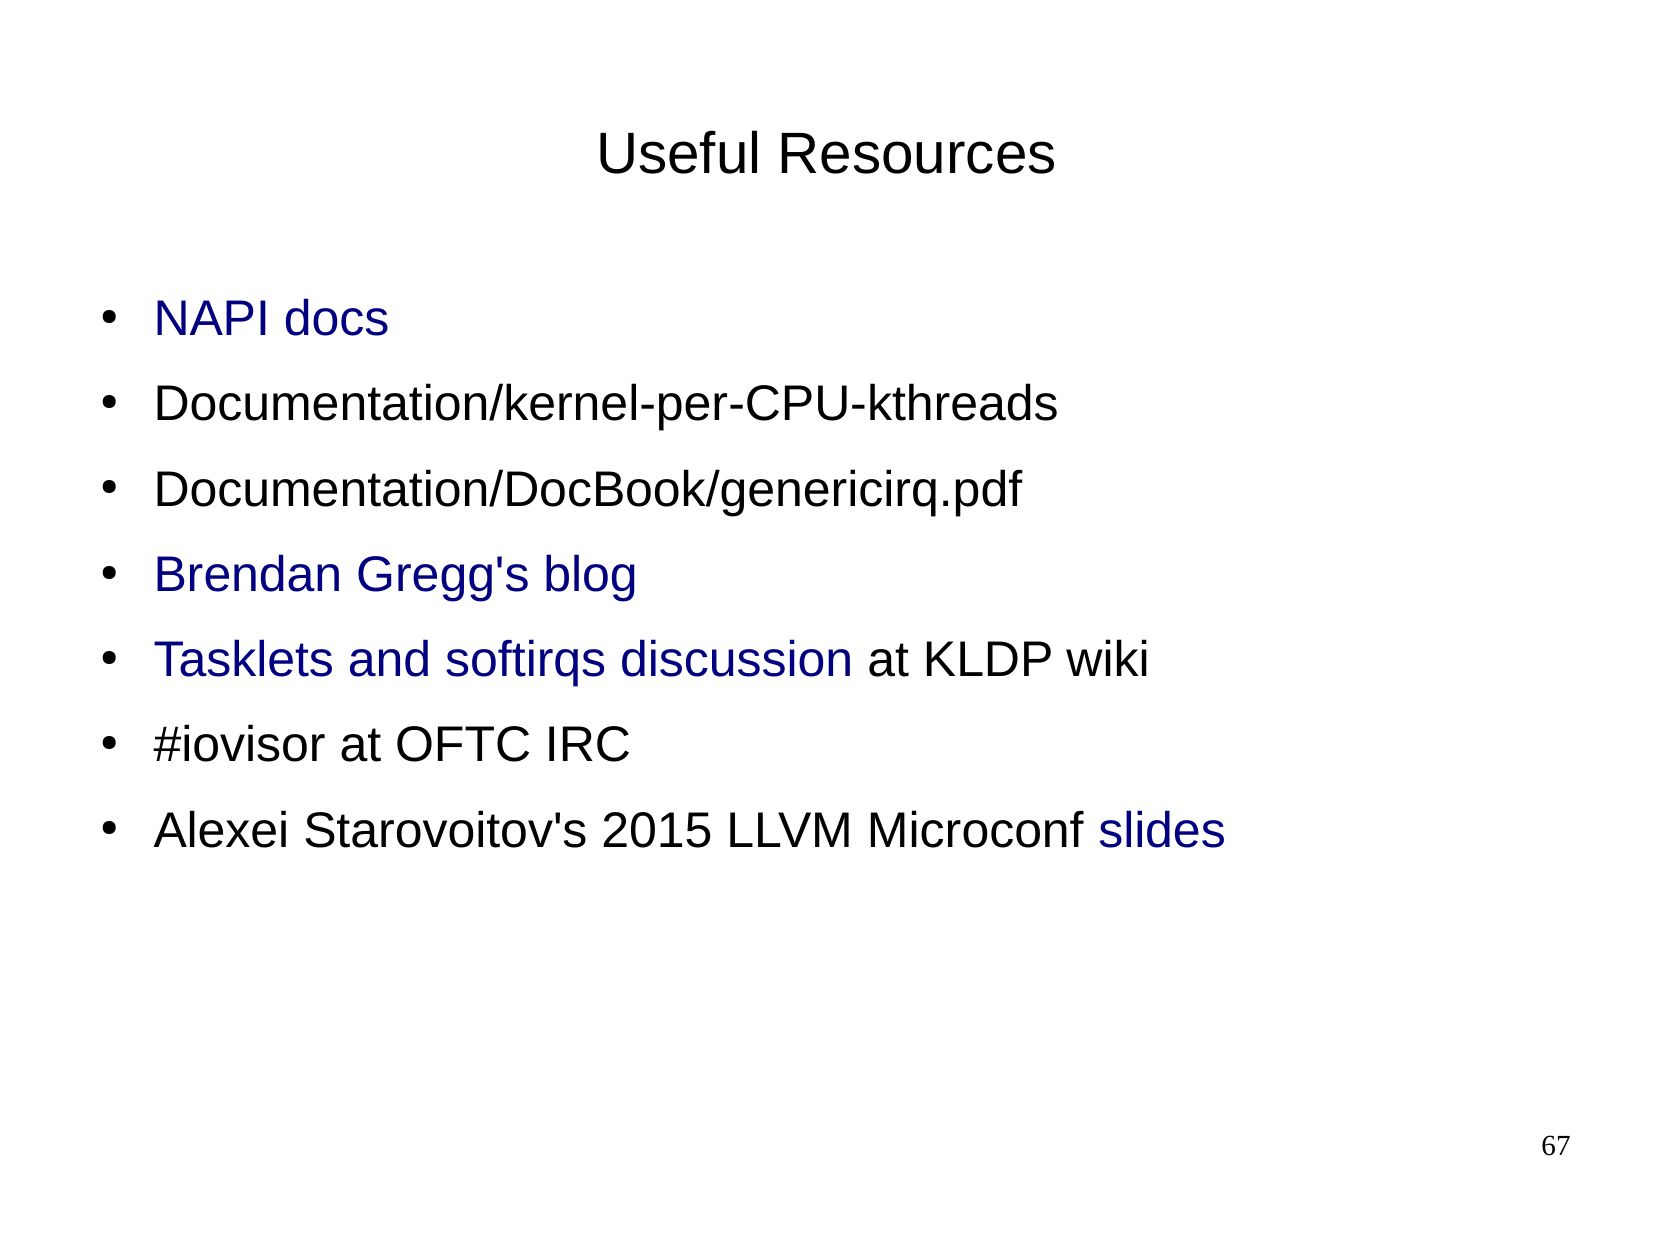

# Useful Resources
NAPI docs
Documentation/kernel-per-CPU-kthreads
Documentation/DocBook/genericirq.pdf
Brendan Gregg's blog
Tasklets and softirqs discussion at KLDP wiki
#iovisor at OFTC IRC
Alexei Starovoitov's 2015 LLVM Microconf slides
67